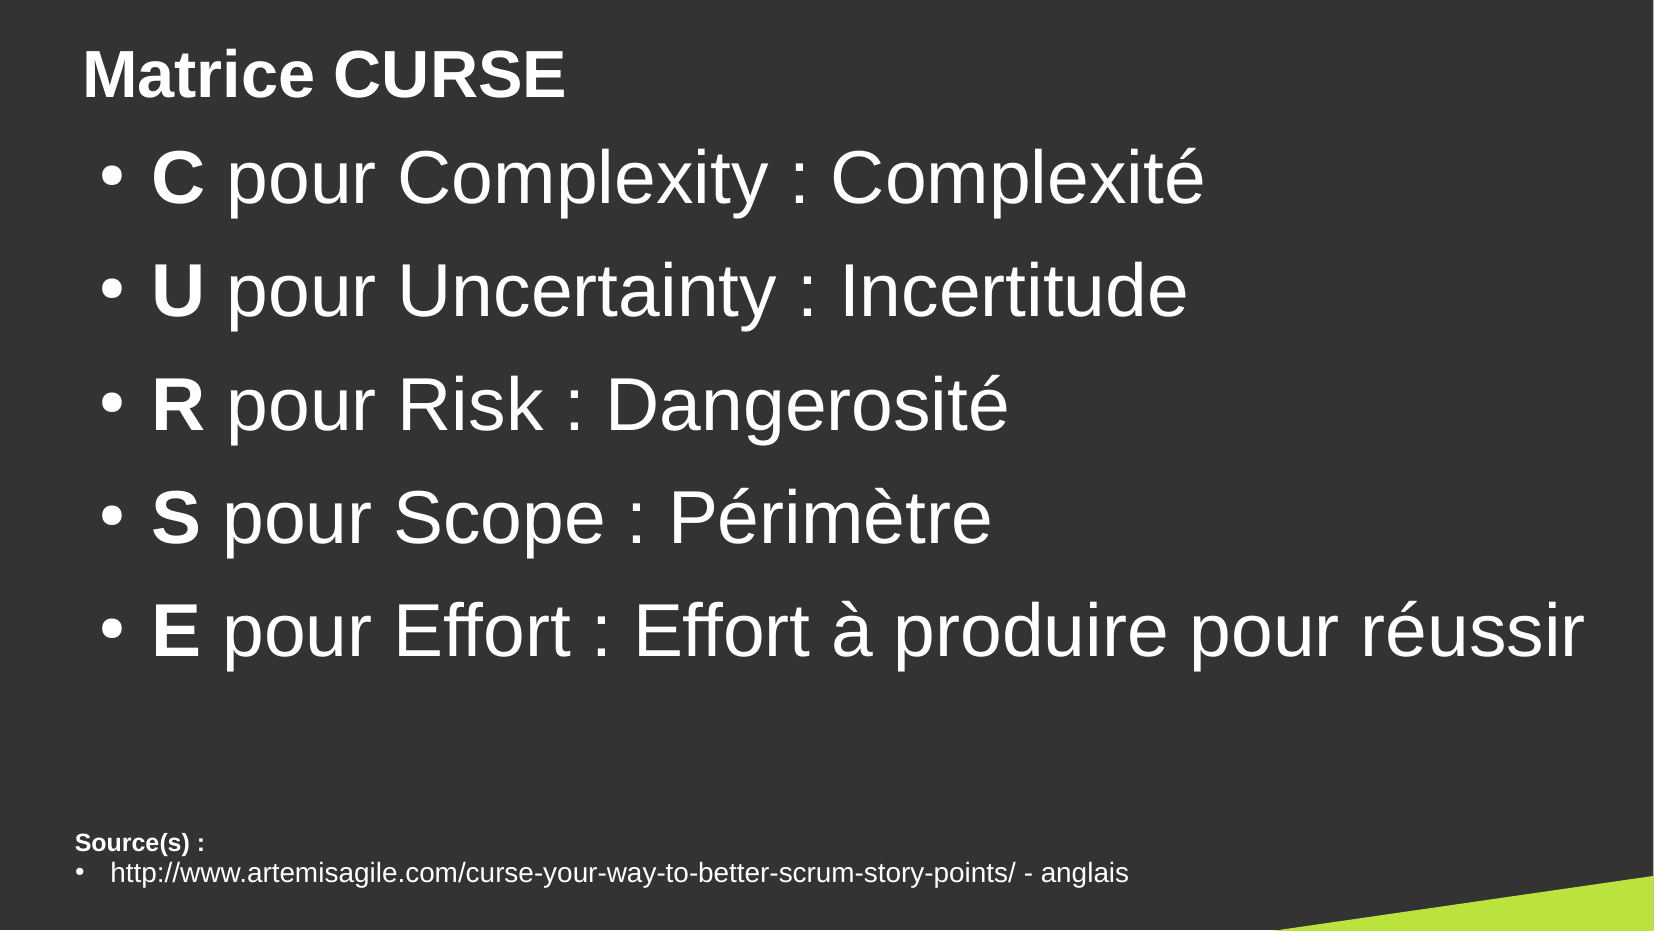

# Matrice CURSE
C pour Complexity : Complexité
U pour Uncertainty : Incertitude
R pour Risk : Dangerosité
S pour Scope : Périmètre
E pour Effort : Effort à produire pour réussir
Source(s) :
http://www.artemisagile.com/curse-your-way-to-better-scrum-story-points/ - anglais